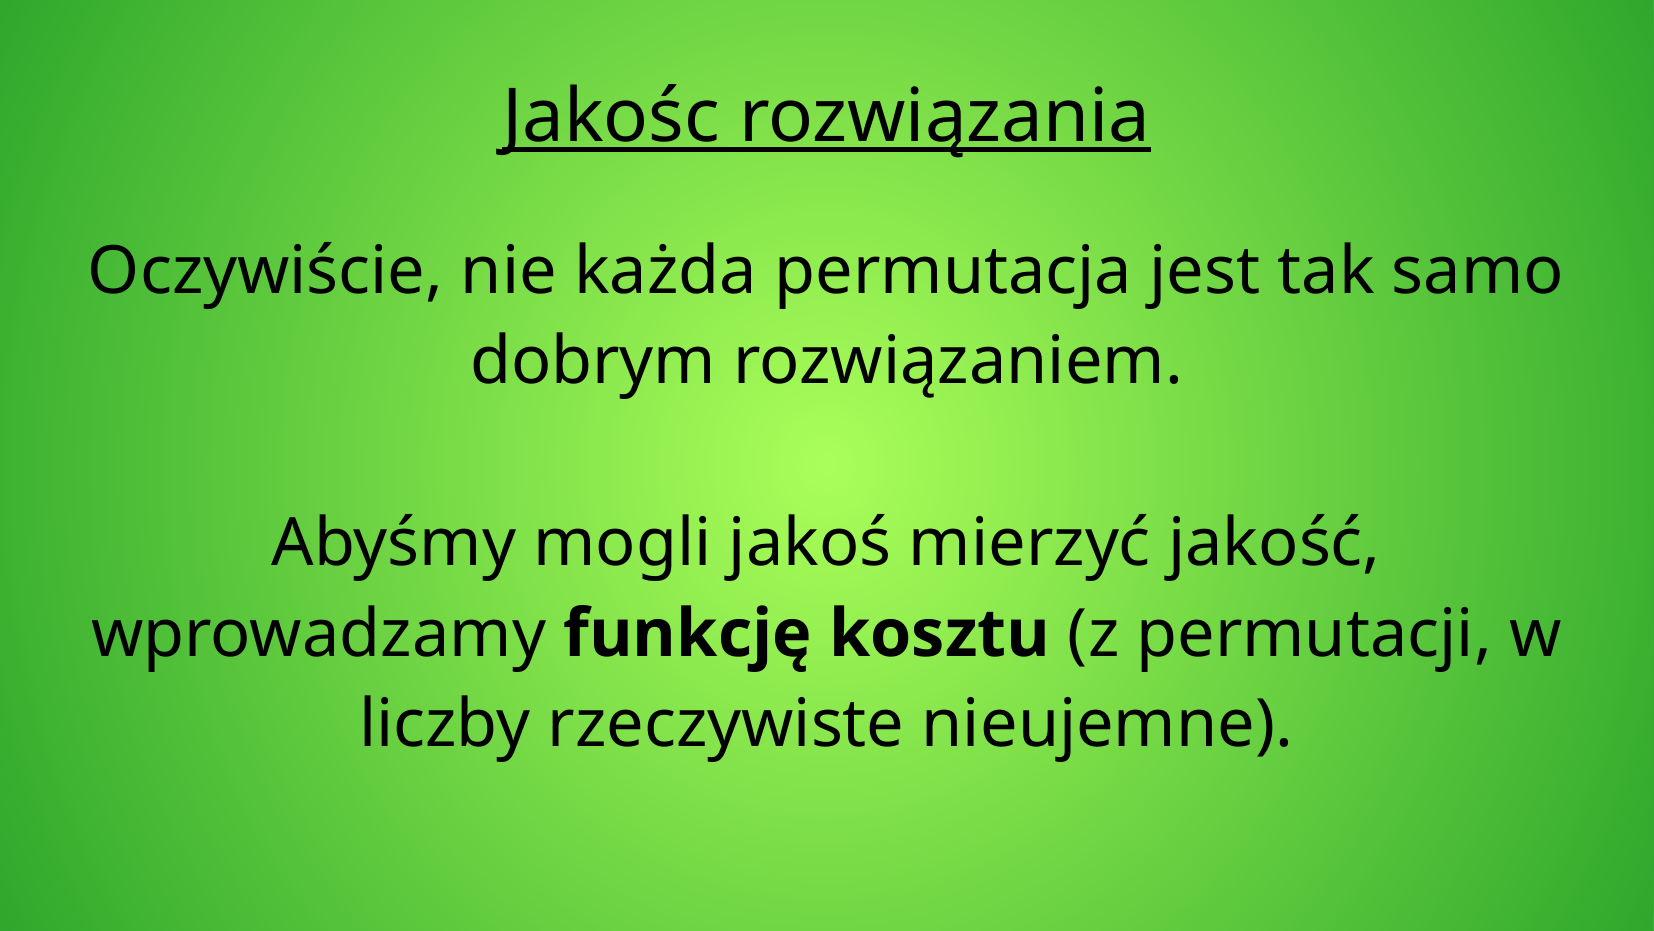

# Jakośc rozwiązania
Oczywiście, nie każda permutacja jest tak samo dobrym rozwiązaniem.
Abyśmy mogli jakoś mierzyć jakość, wprowadzamy funkcję kosztu (z permutacji, w liczby rzeczywiste nieujemne).